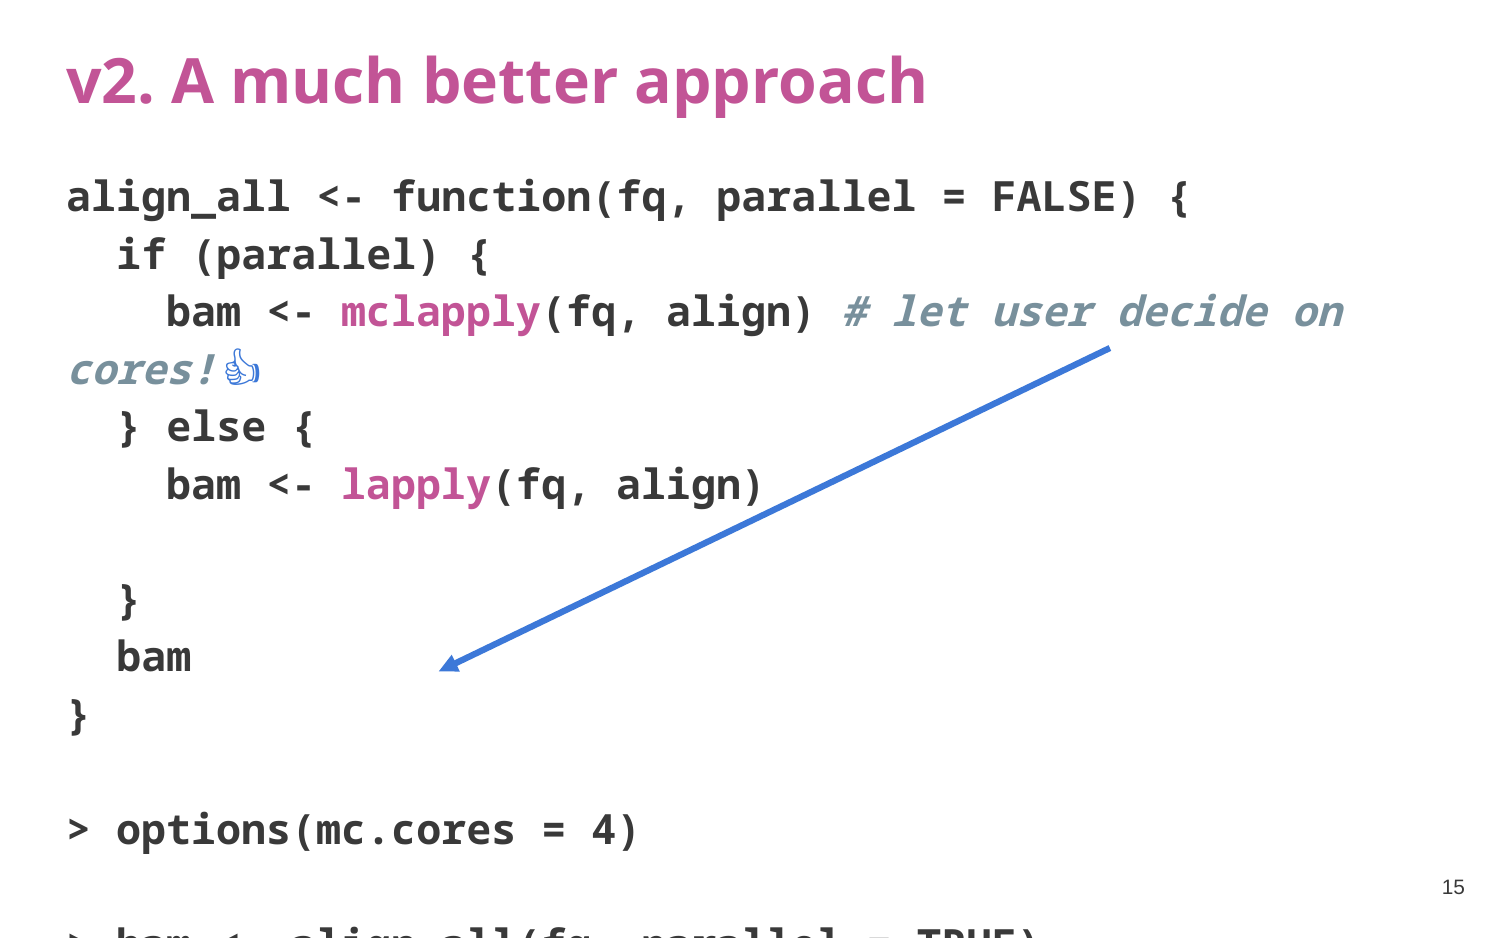

# v2. A much better approach
align_all <- function(fq, parallel = FALSE) {
 if (parallel) {
 bam <- mclapply(fq, align) # let user decide on cores! 👍 ‎
 } else {
 bam <- lapply(fq, align) ‎
 }
 bam
}
> options(mc.cores = 4) ‎
> bam <- align_all(fq, parallel = TRUE)